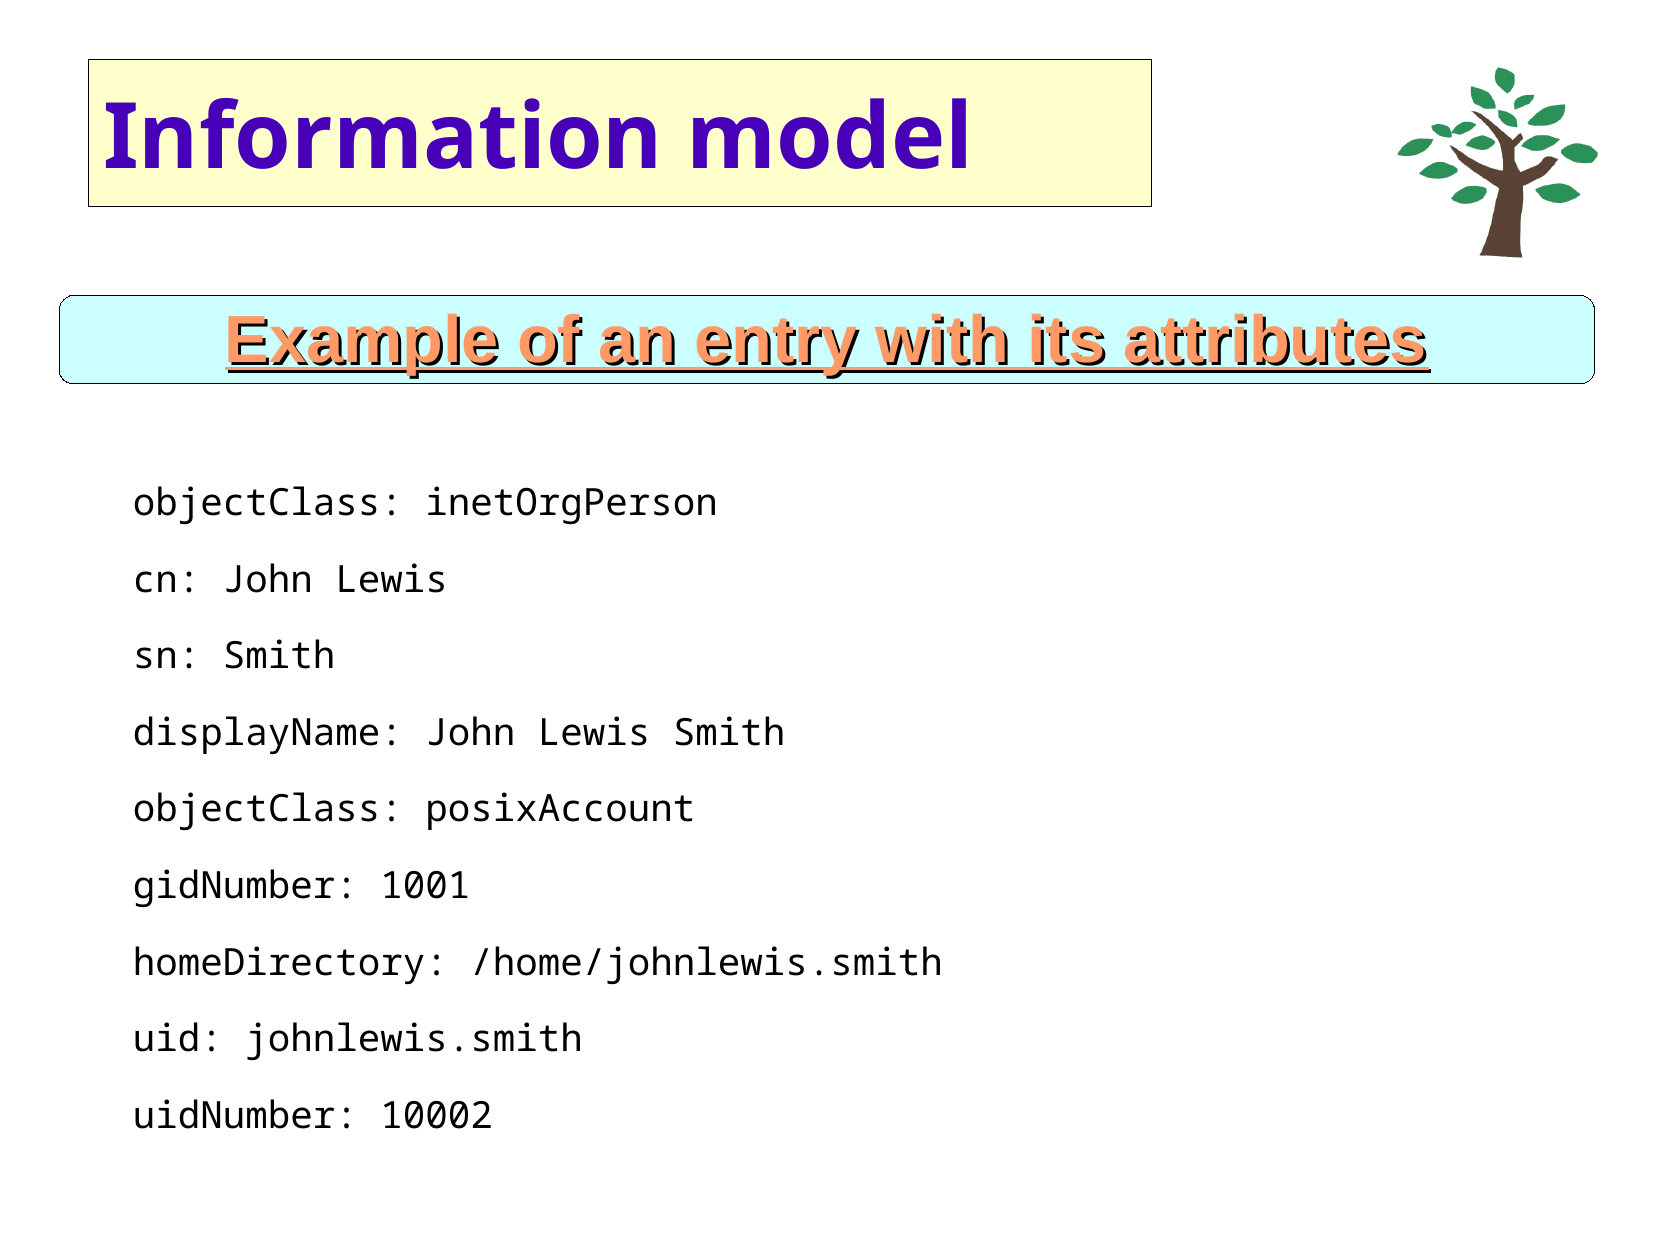

Information model
Example of an entry with its attributes
objectClass: inetOrgPerson
cn: John Lewis
sn: Smith
displayName: John Lewis Smith
objectClass: posixAccount
gidNumber: 1001
homeDirectory: /home/johnlewis.smith
uid: johnlewis.smith
uidNumber: 10002